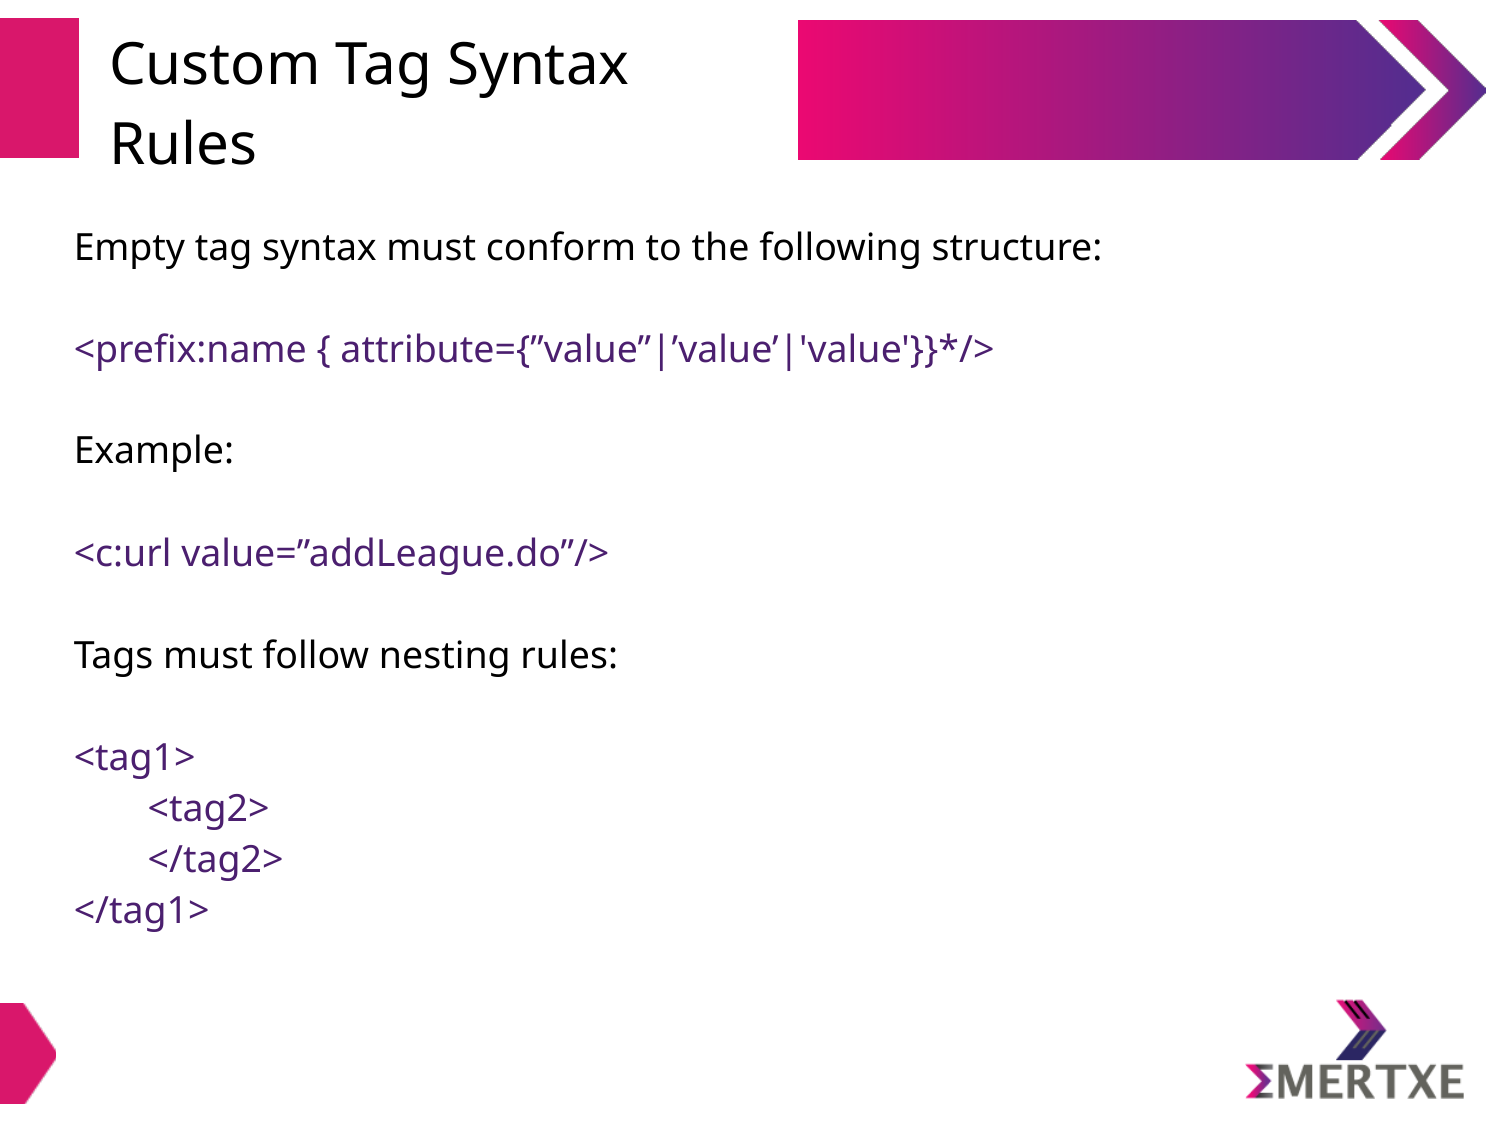

Custom Tag Syntax Rules
Empty tag syntax must conform to the following structure:
<prefix:name { attribute={”value”|’value’|'value'}}*/>
Example:
<c:url value=”addLeague.do”/>
Tags must follow nesting rules:
<tag1>
	<tag2>
	</tag2>
</tag1>